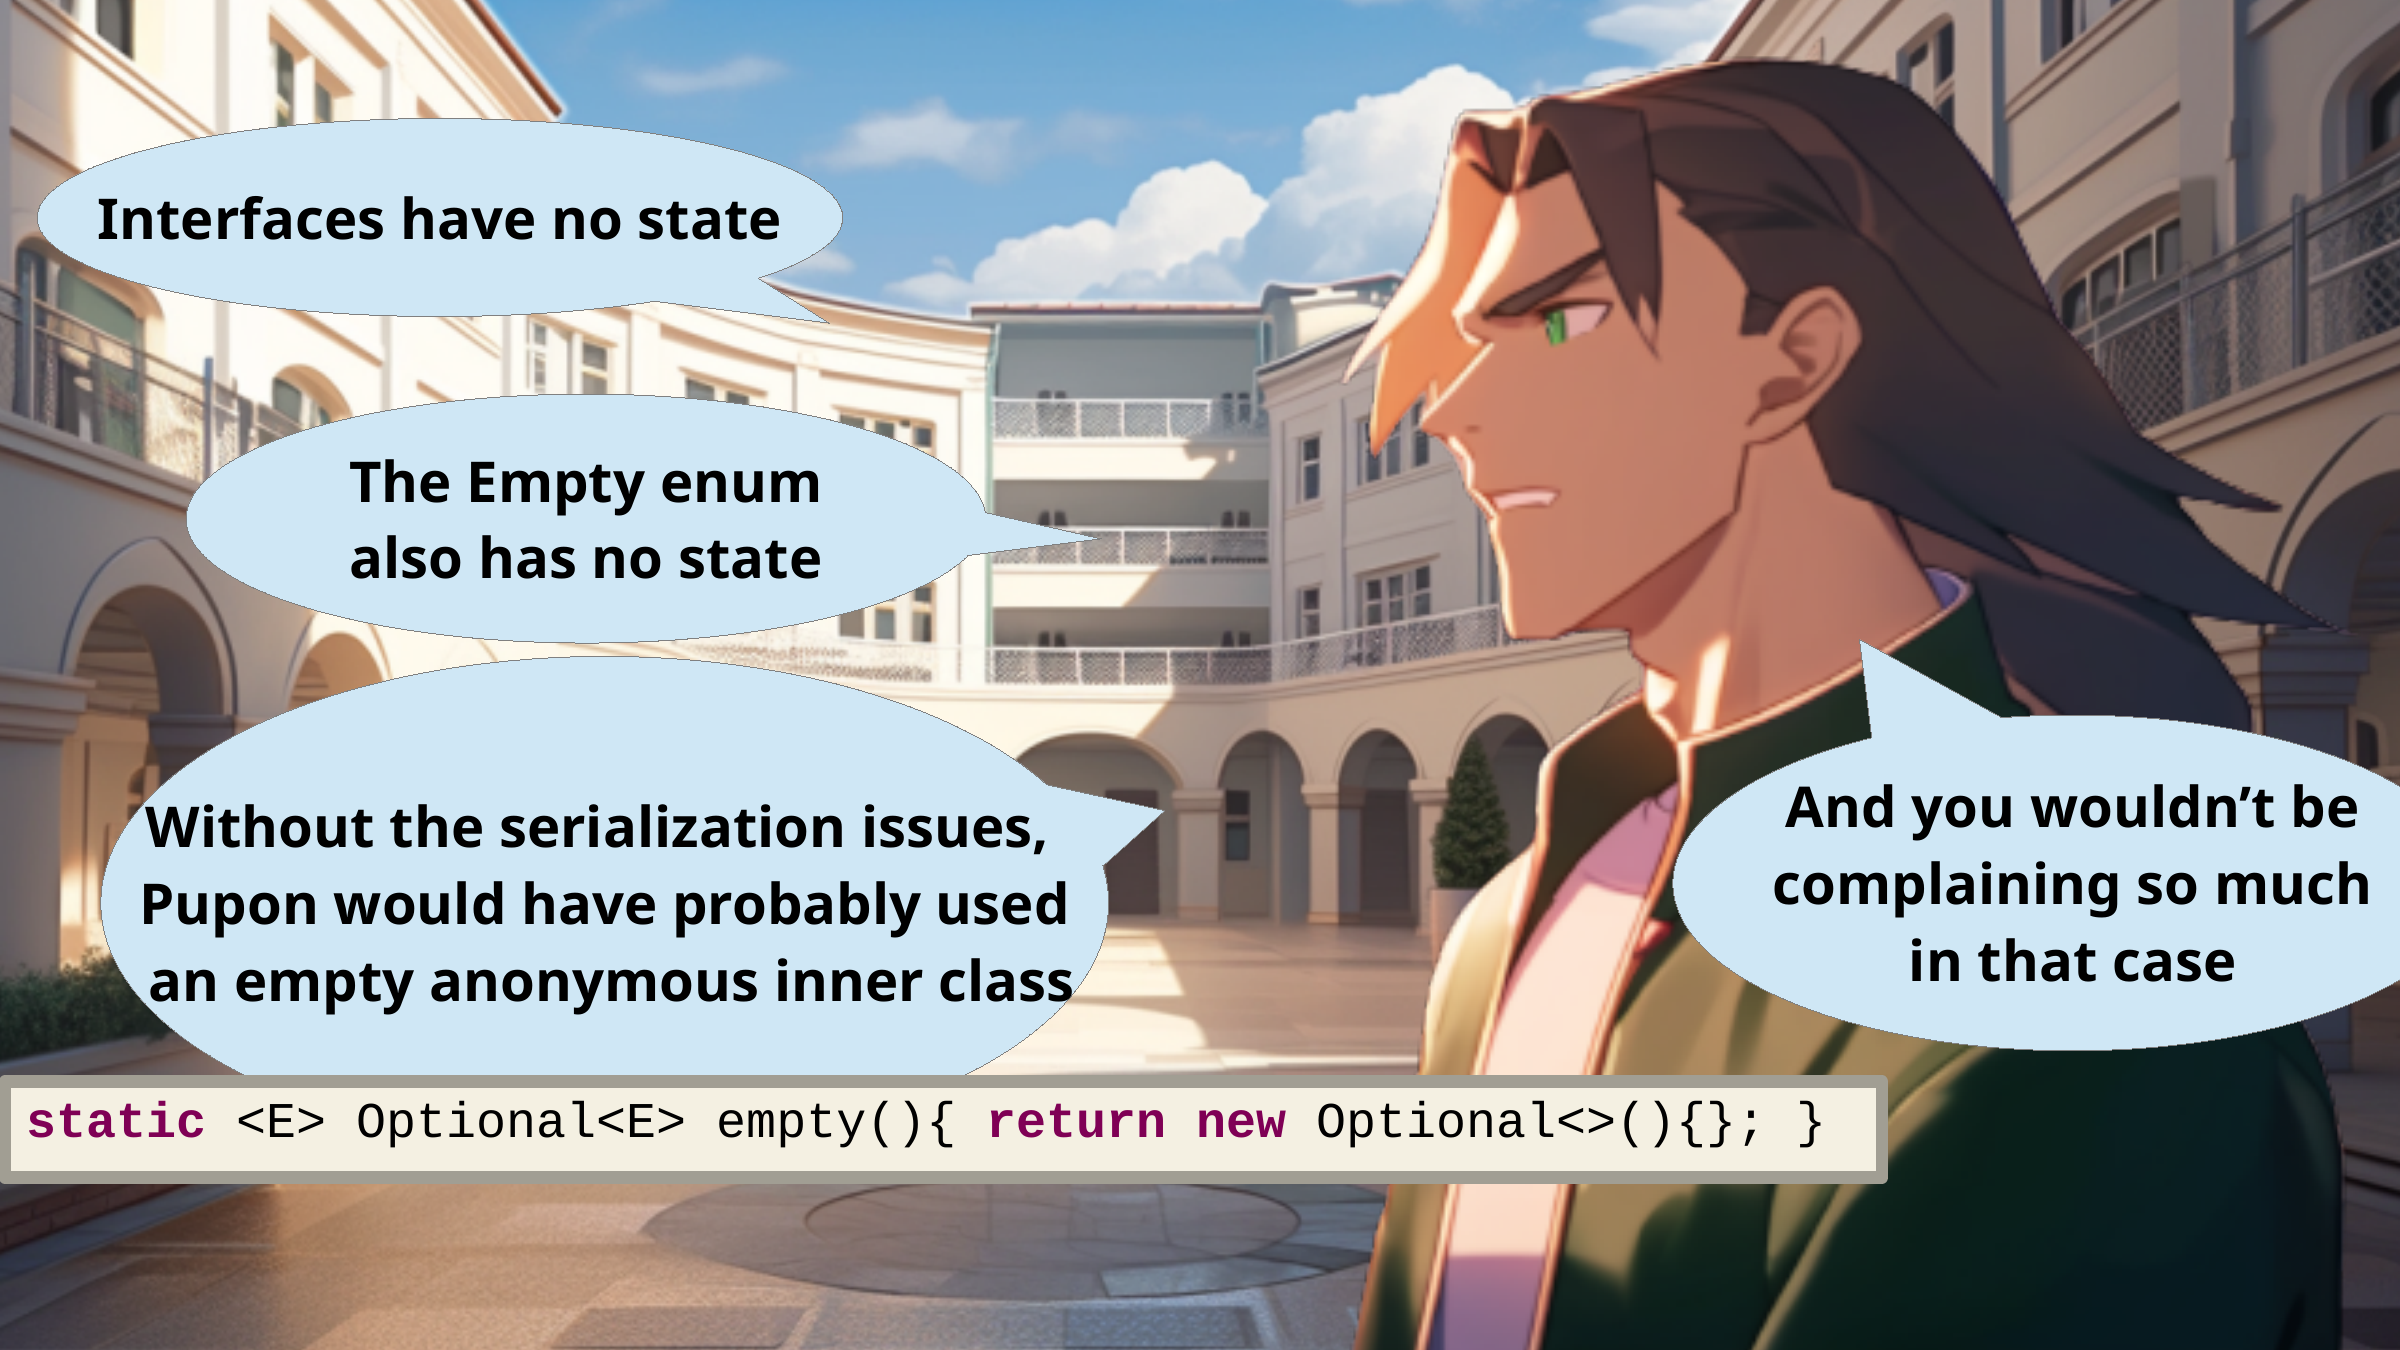

Interfaces have no state
The Empty enum
also has no state
Without the serialization issues,
Pupon would have probably used
 an empty anonymous inner class
And you wouldn’t be
complaining so much
in that case
static <E> Optional<E> empty(){ return new Optional<>(){}; }